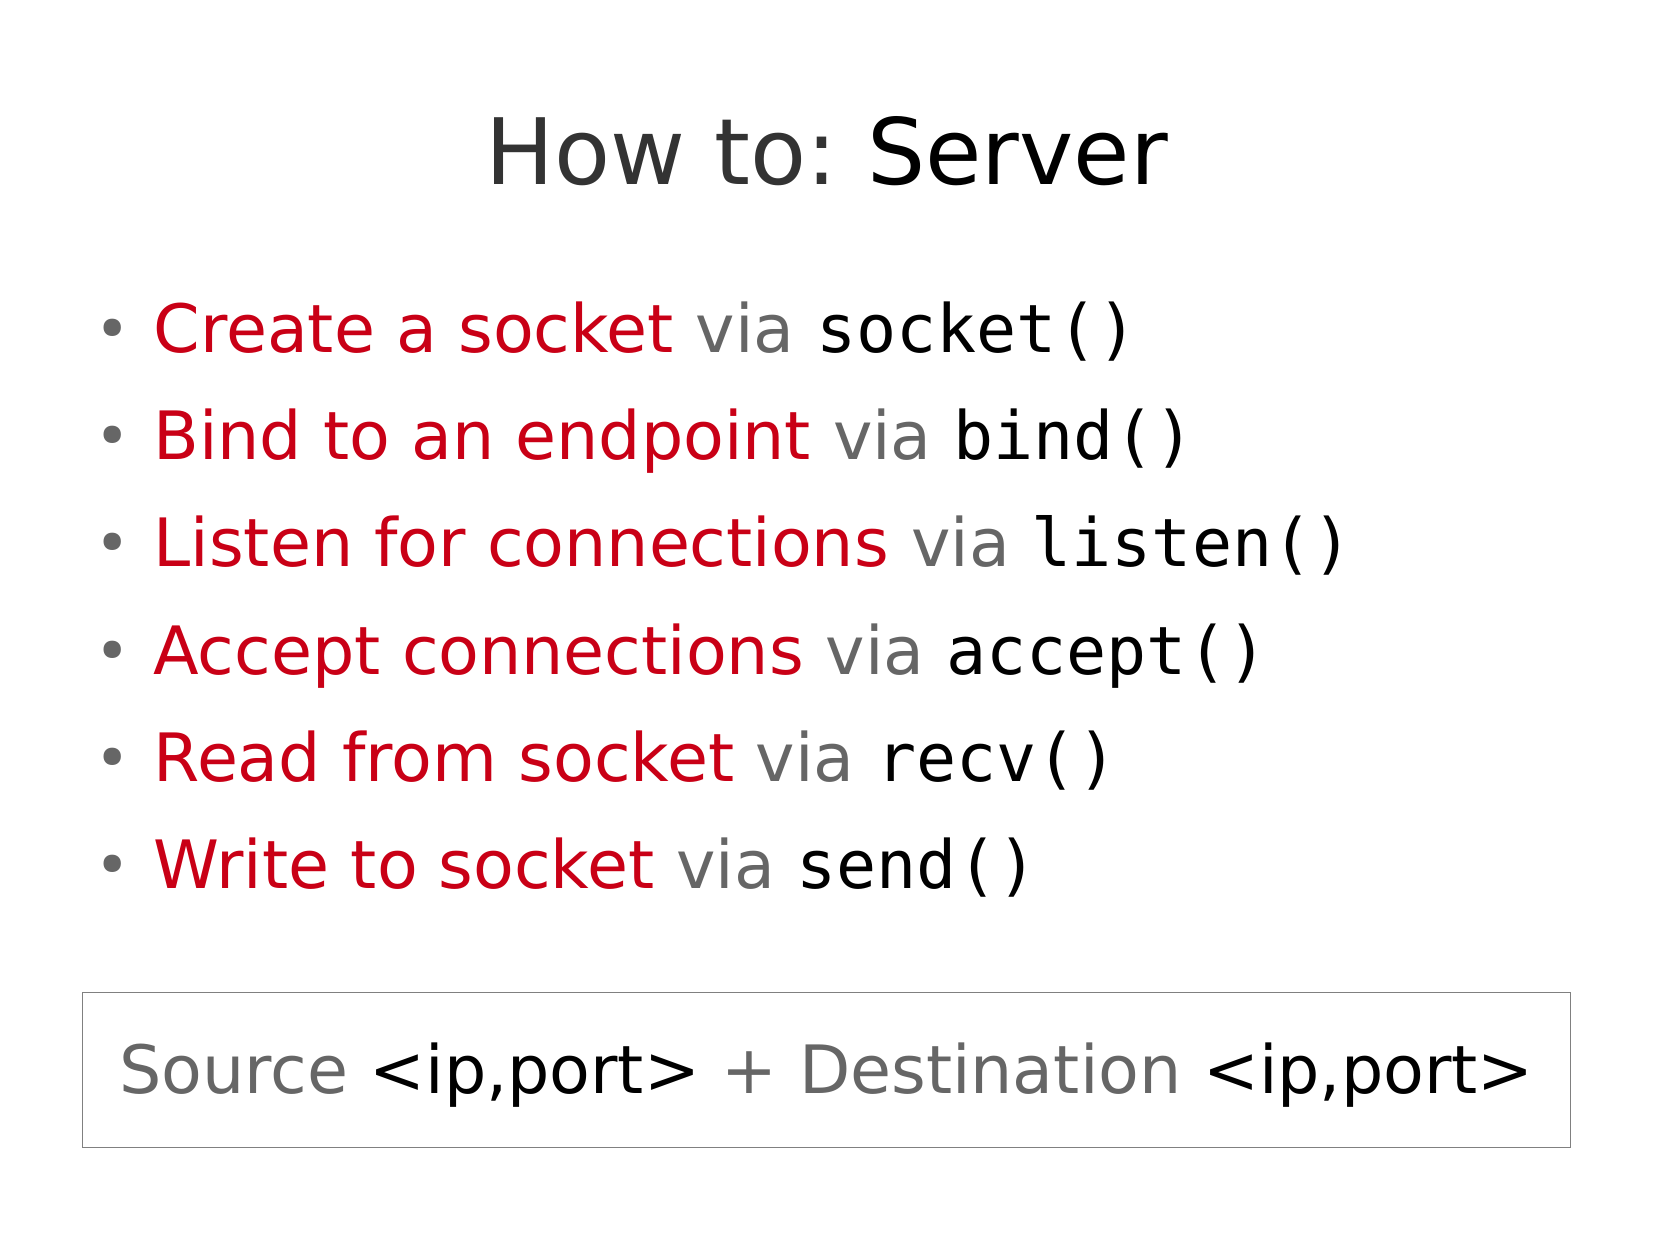

# How to: Server
Create a socket via socket()
Bind to an endpoint via bind()
Listen for connections via listen()
Accept connections via accept()
Read from socket via recv()
Write to socket via send()
Source <ip,port> + Destination <ip,port>